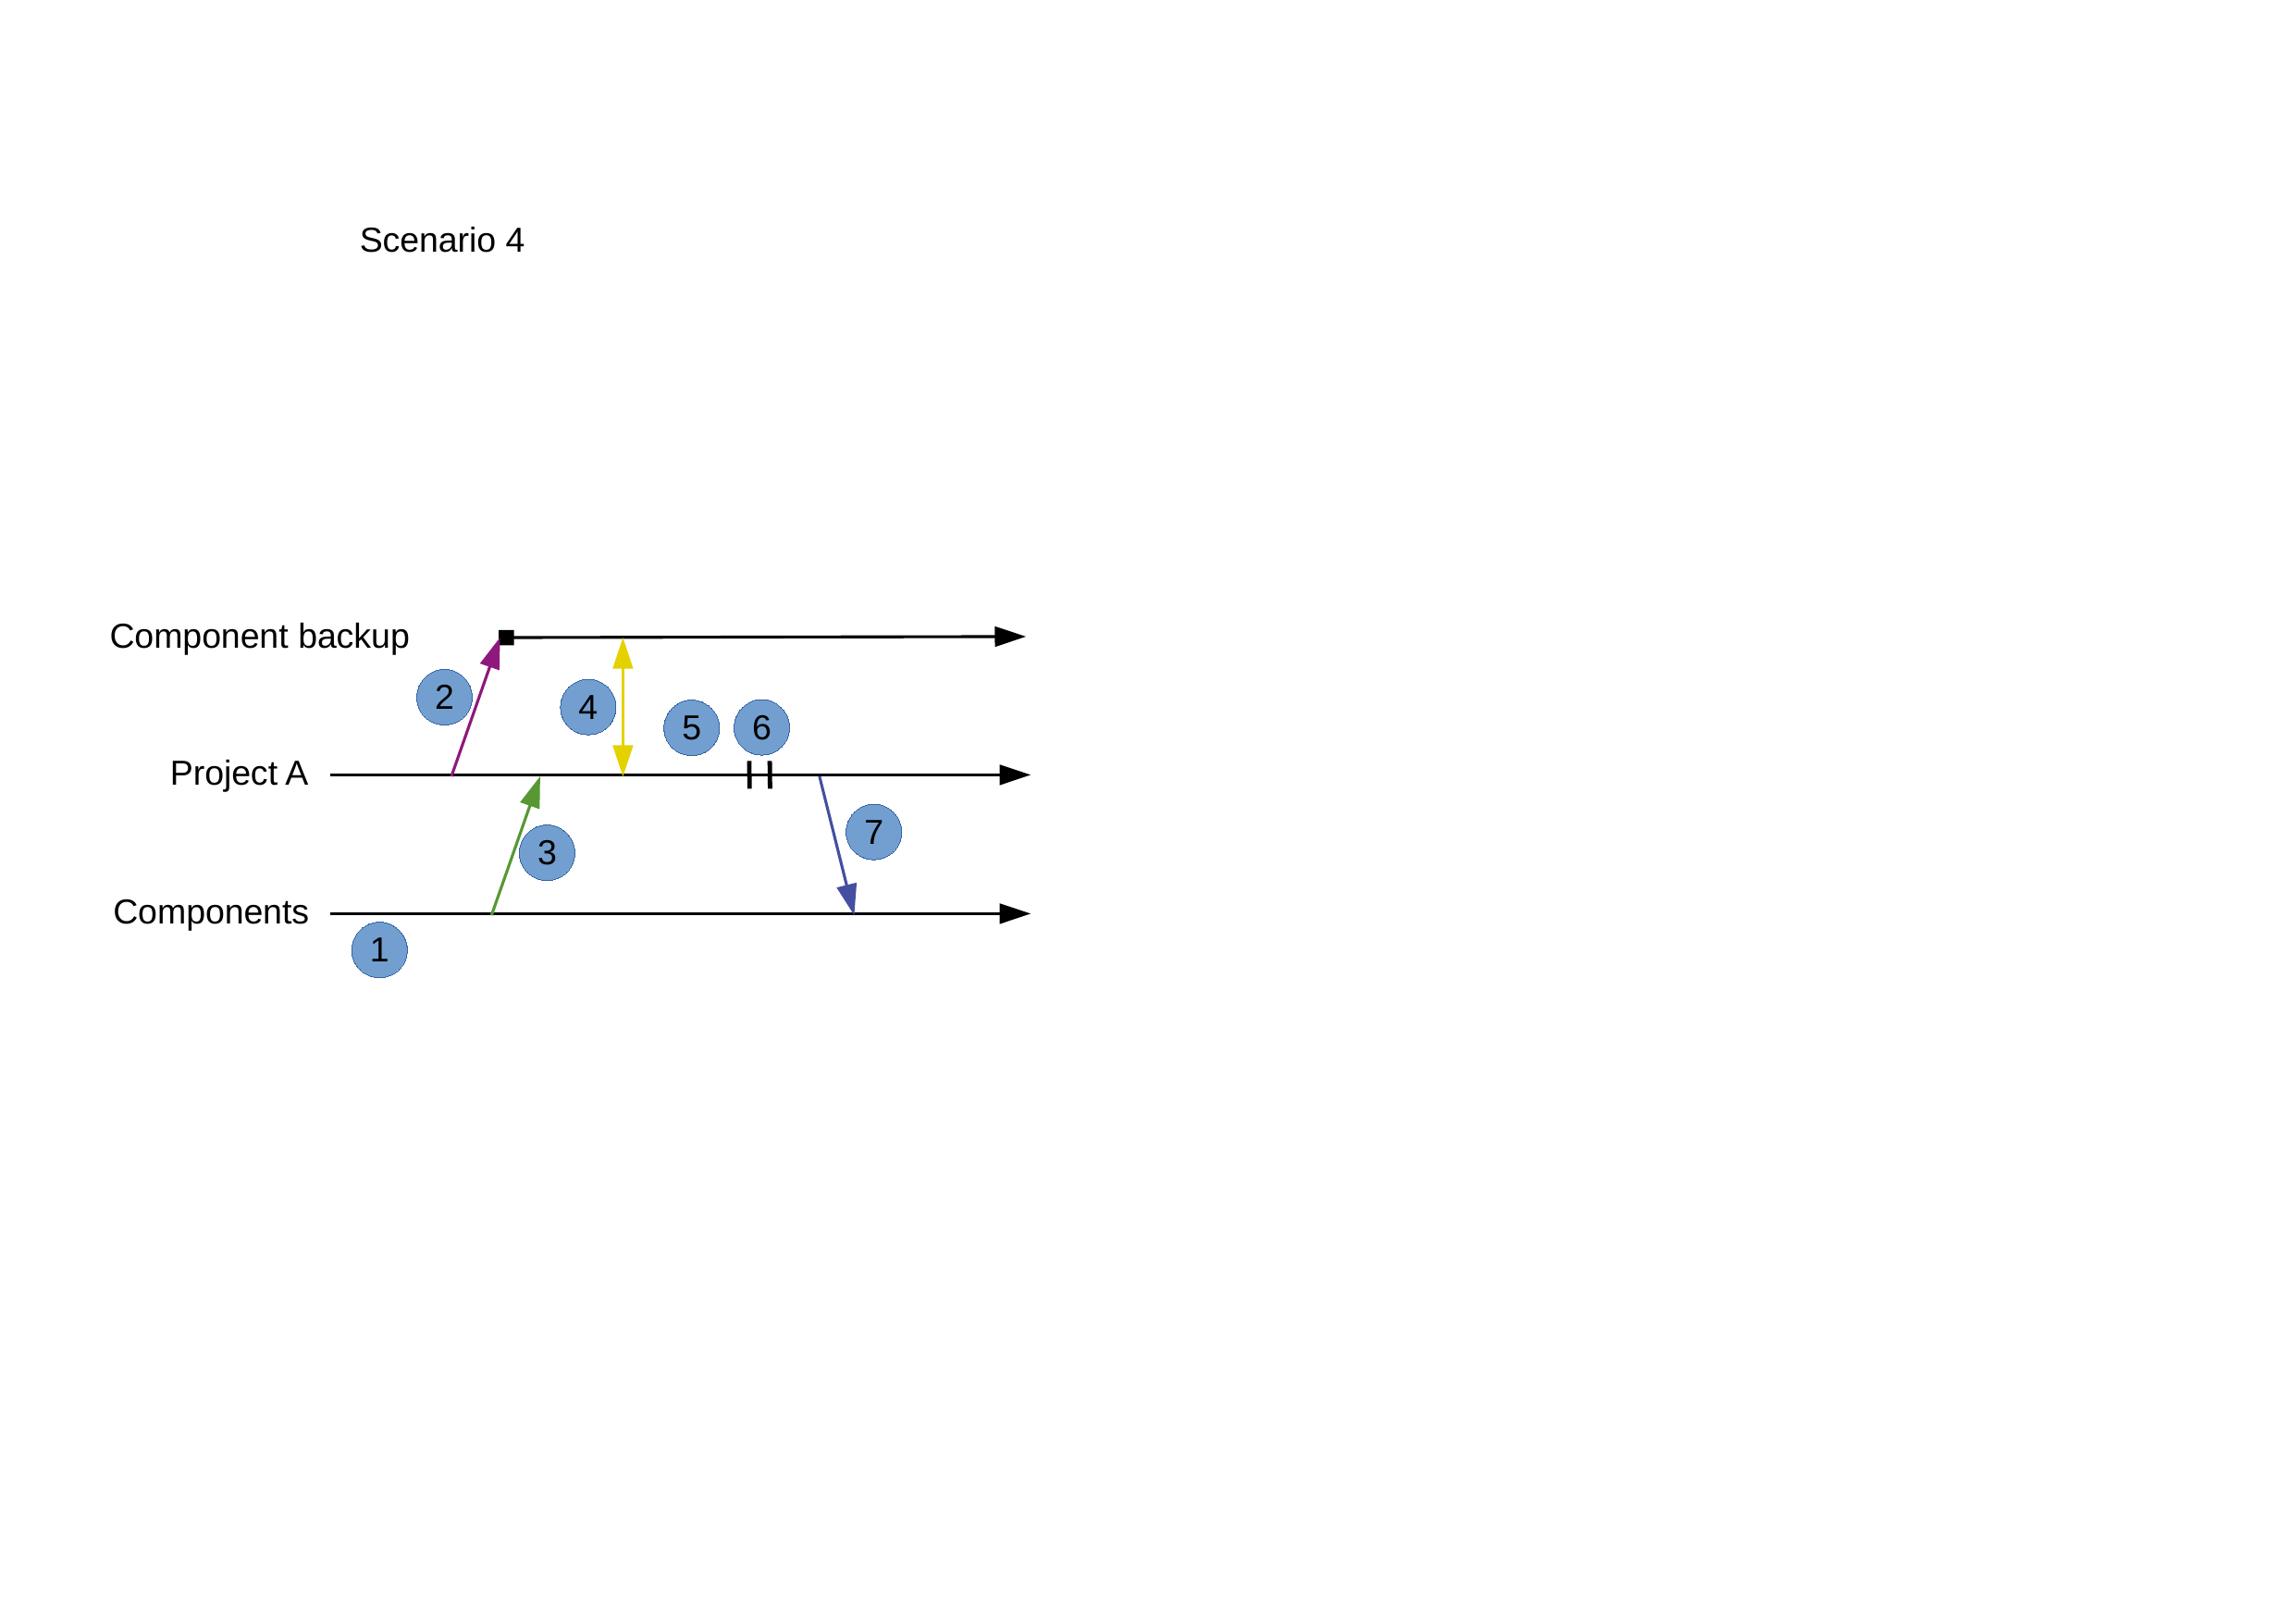

Scenario 4
Component backup
2
4
6
5
Project A
7
3
Components
1